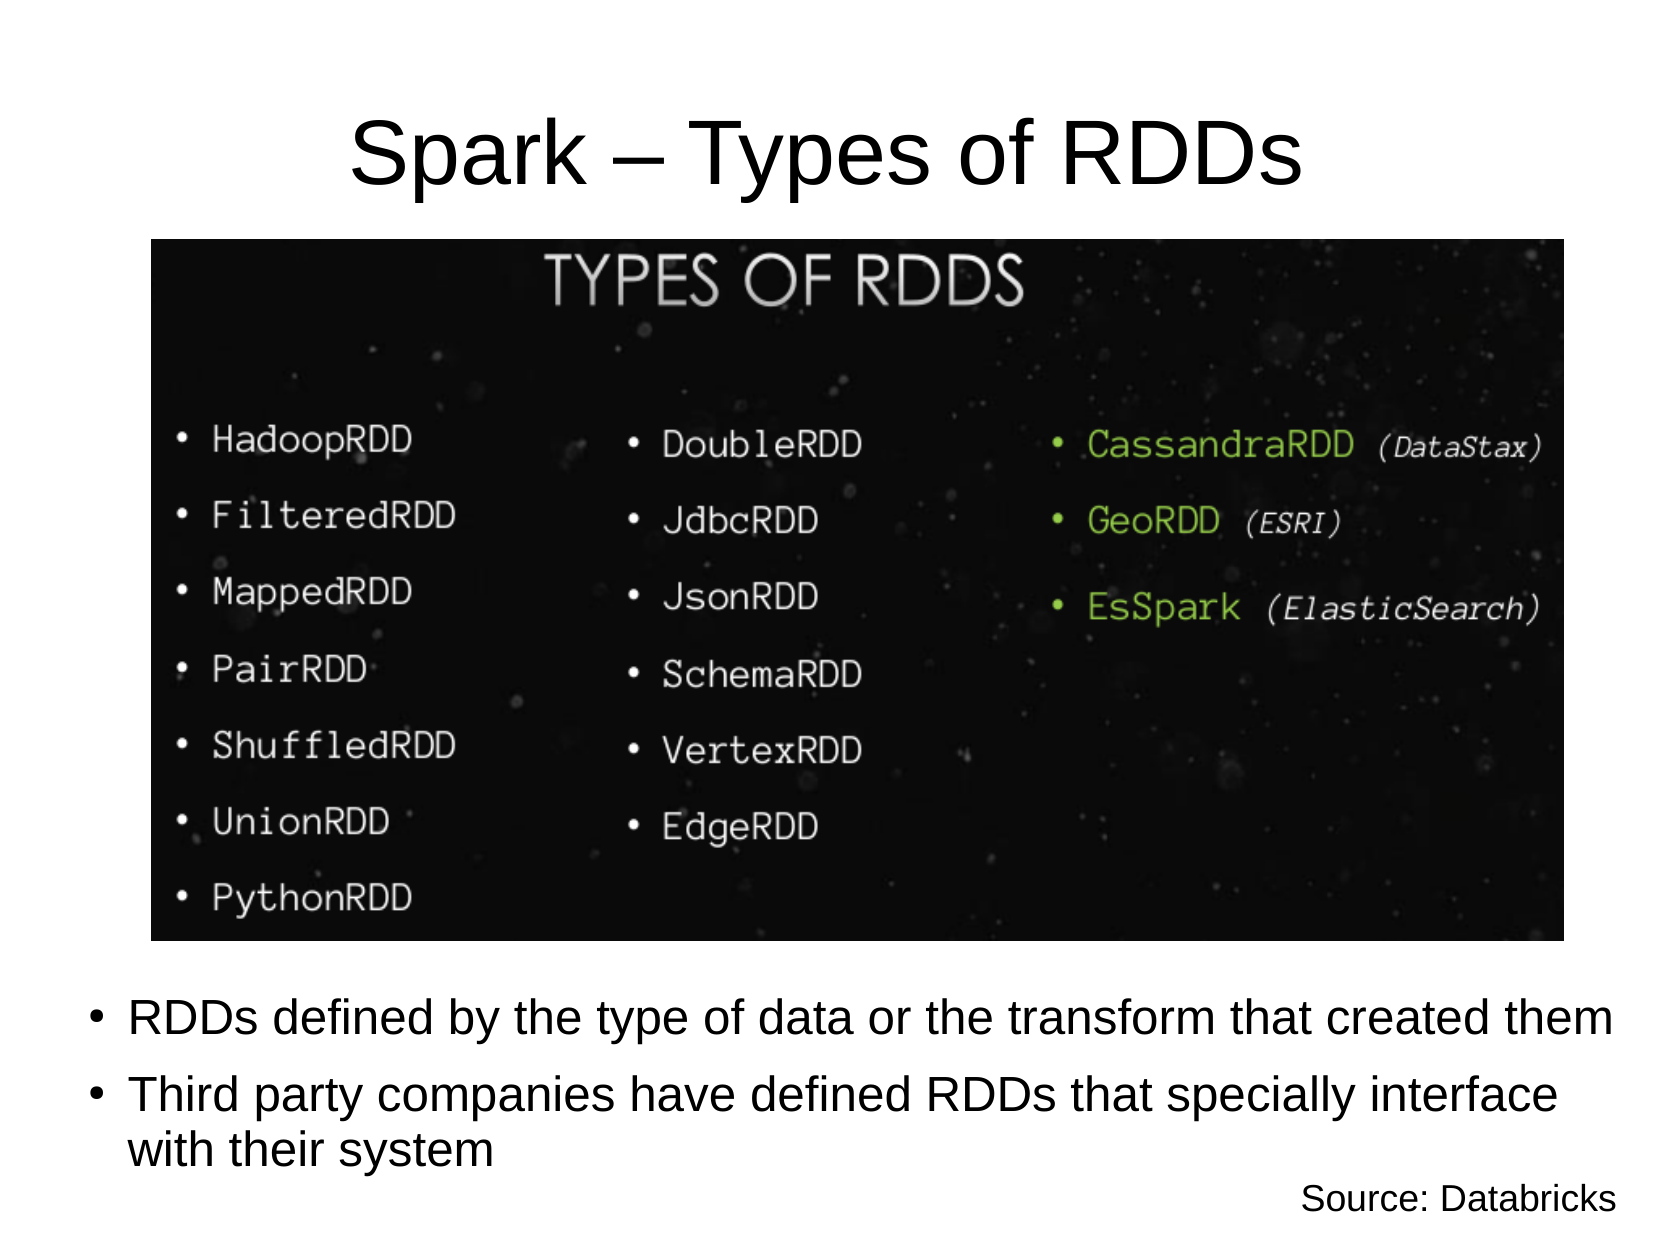

# Spark – Types of RDDs
RDDs defined by the type of data or the transform that created them
Third party companies have defined RDDs that specially interface with their system
Source: Databricks